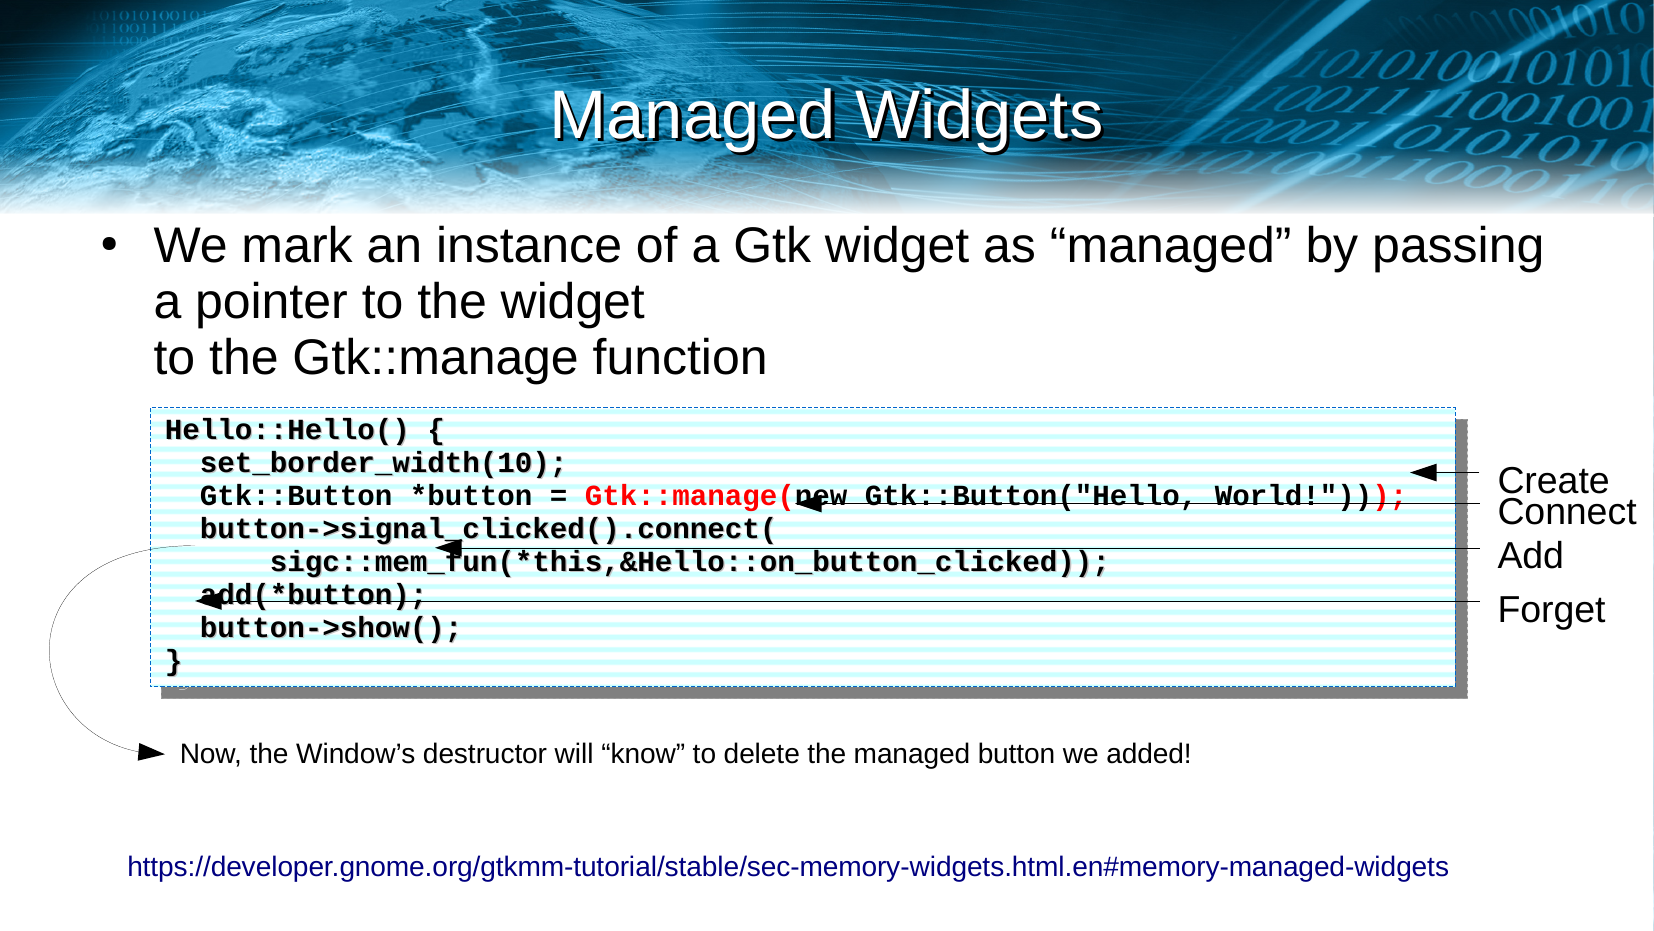

# Managed Widgets
We mark an instance of a Gtk widget as “managed” by passing a pointer to the widget
to the Gtk::manage function
Hello::Hello() {
 set_border_width(10);
 Gtk::Button *button = Gtk::manage(new Gtk::Button("Hello, World!")));
 button->signal_clicked().connect(
 sigc::mem_fun(*this,&Hello::on_button_clicked));
 add(*button);
 button->show();
}
Create
Connect
Add
Forget
Now, the Window’s destructor will “know” to delete the managed button we added!
https://developer.gnome.org/gtkmm-tutorial/stable/sec-memory-widgets.html.en#memory-managed-widgets